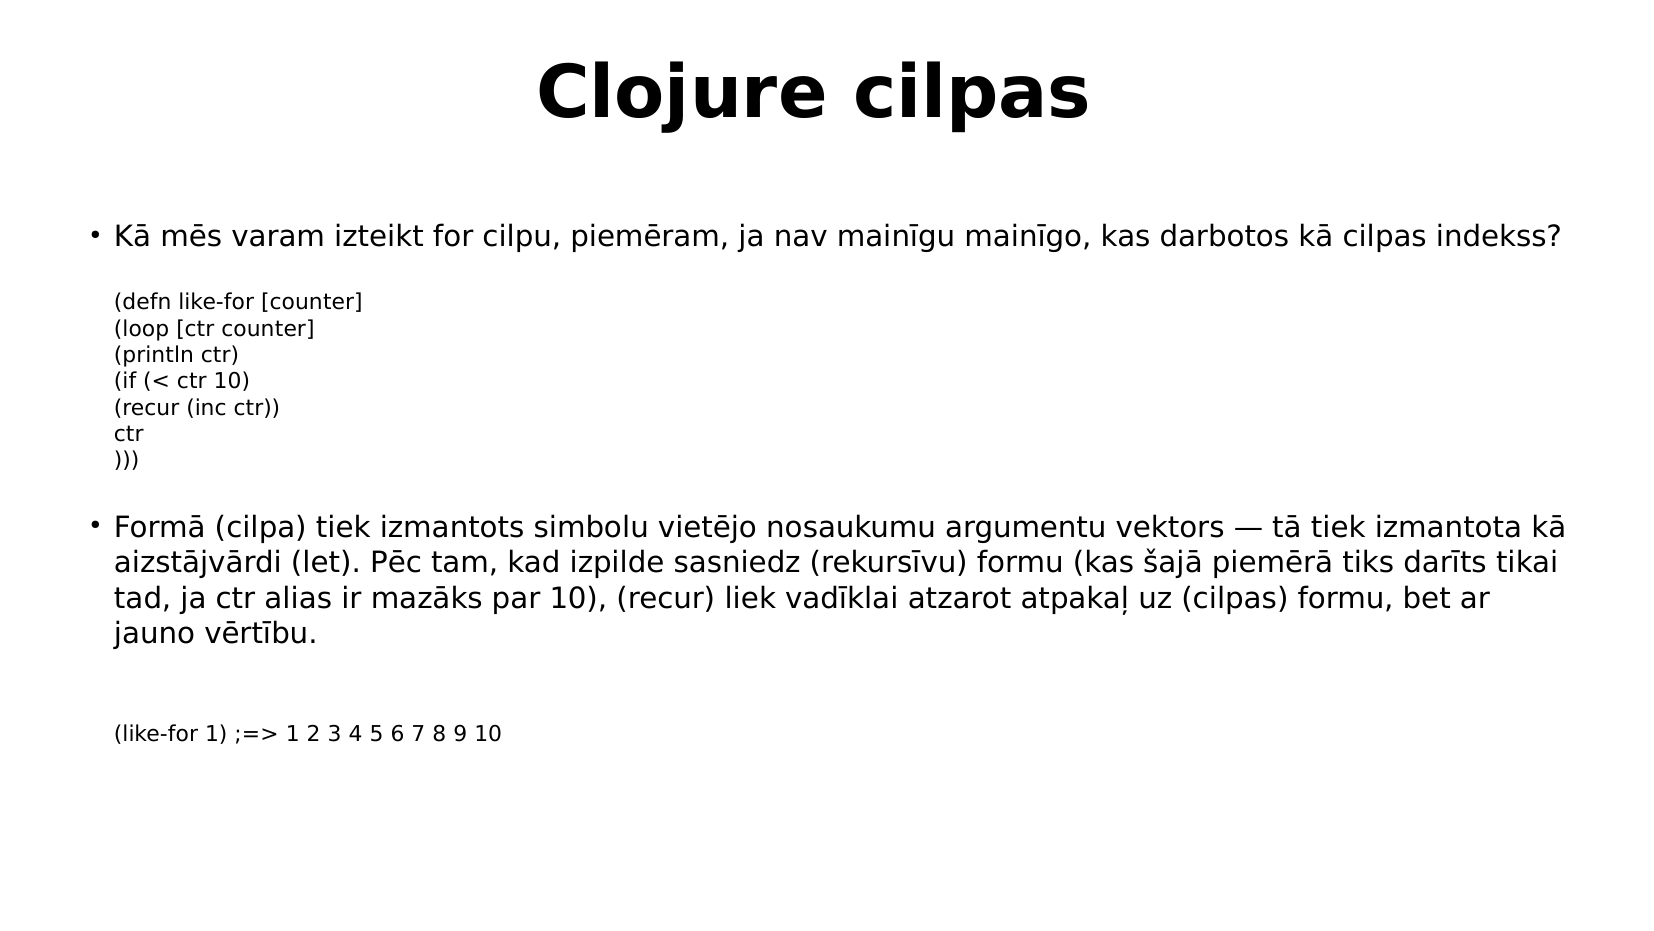

# Clojure cilpas
Kā mēs varam izteikt for cilpu, piemēram, ja nav mainīgu mainīgo, kas darbotos kā cilpas indekss?
(defn like-for [counter]
(loop [ctr counter]
(println ctr)
(if (< ctr 10)
(recur (inc ctr))
ctr
)))
Formā (cilpa) tiek izmantots simbolu vietējo nosaukumu argumentu vektors — tā tiek izmantota kā aizstājvārdi (let). Pēc tam, kad izpilde sasniedz (rekursīvu) formu (kas šajā piemērā tiks darīts tikai tad, ja ctr alias ir mazāks par 10), (recur) liek vadīklai atzarot atpakaļ uz (cilpas) formu, bet ar jauno vērtību.
(like-for 1) ;=> 1 2 3 4 5 6 7 8 9 10